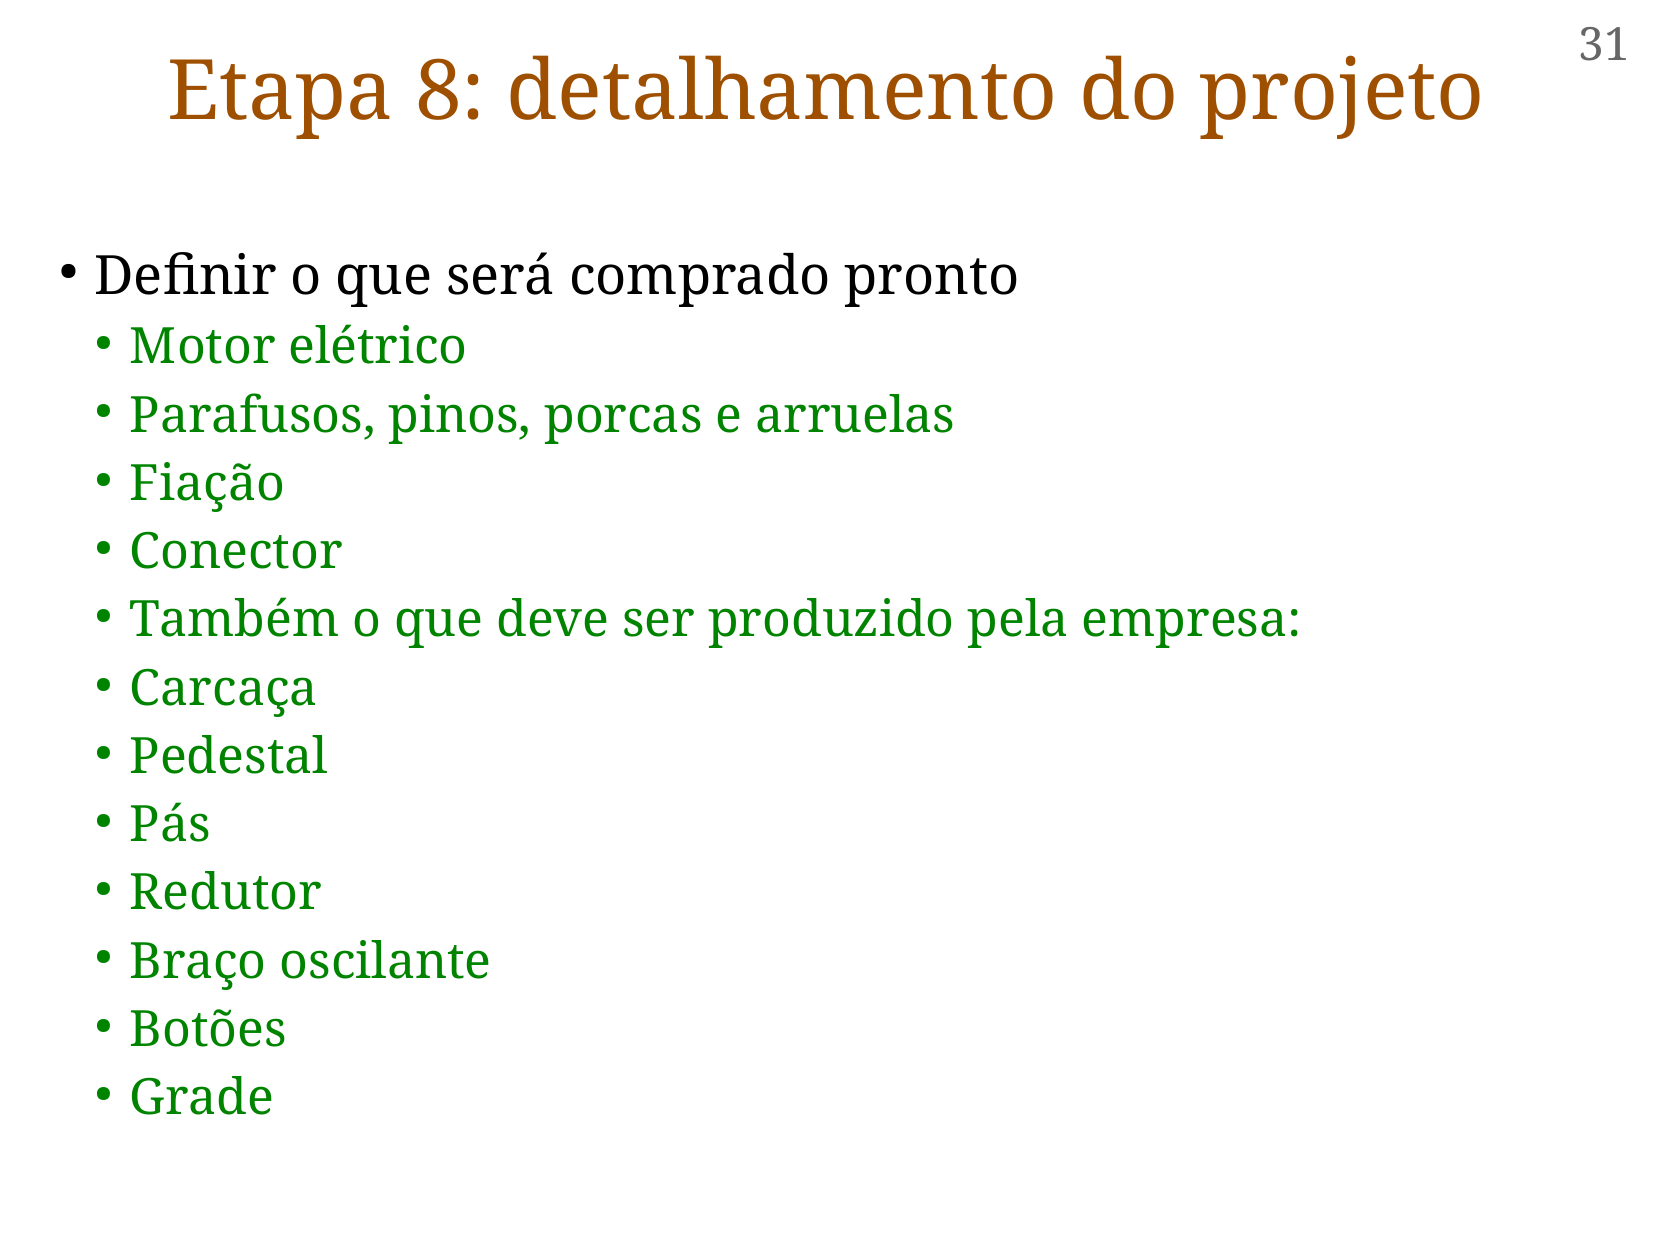

31
# Etapa 8: detalhamento do projeto
Definir o que será comprado pronto
Motor elétrico
Parafusos, pinos, porcas e arruelas
Fiação
Conector
Também o que deve ser produzido pela empresa:
Carcaça
Pedestal
Pás
Redutor
Braço oscilante
Botões
Grade